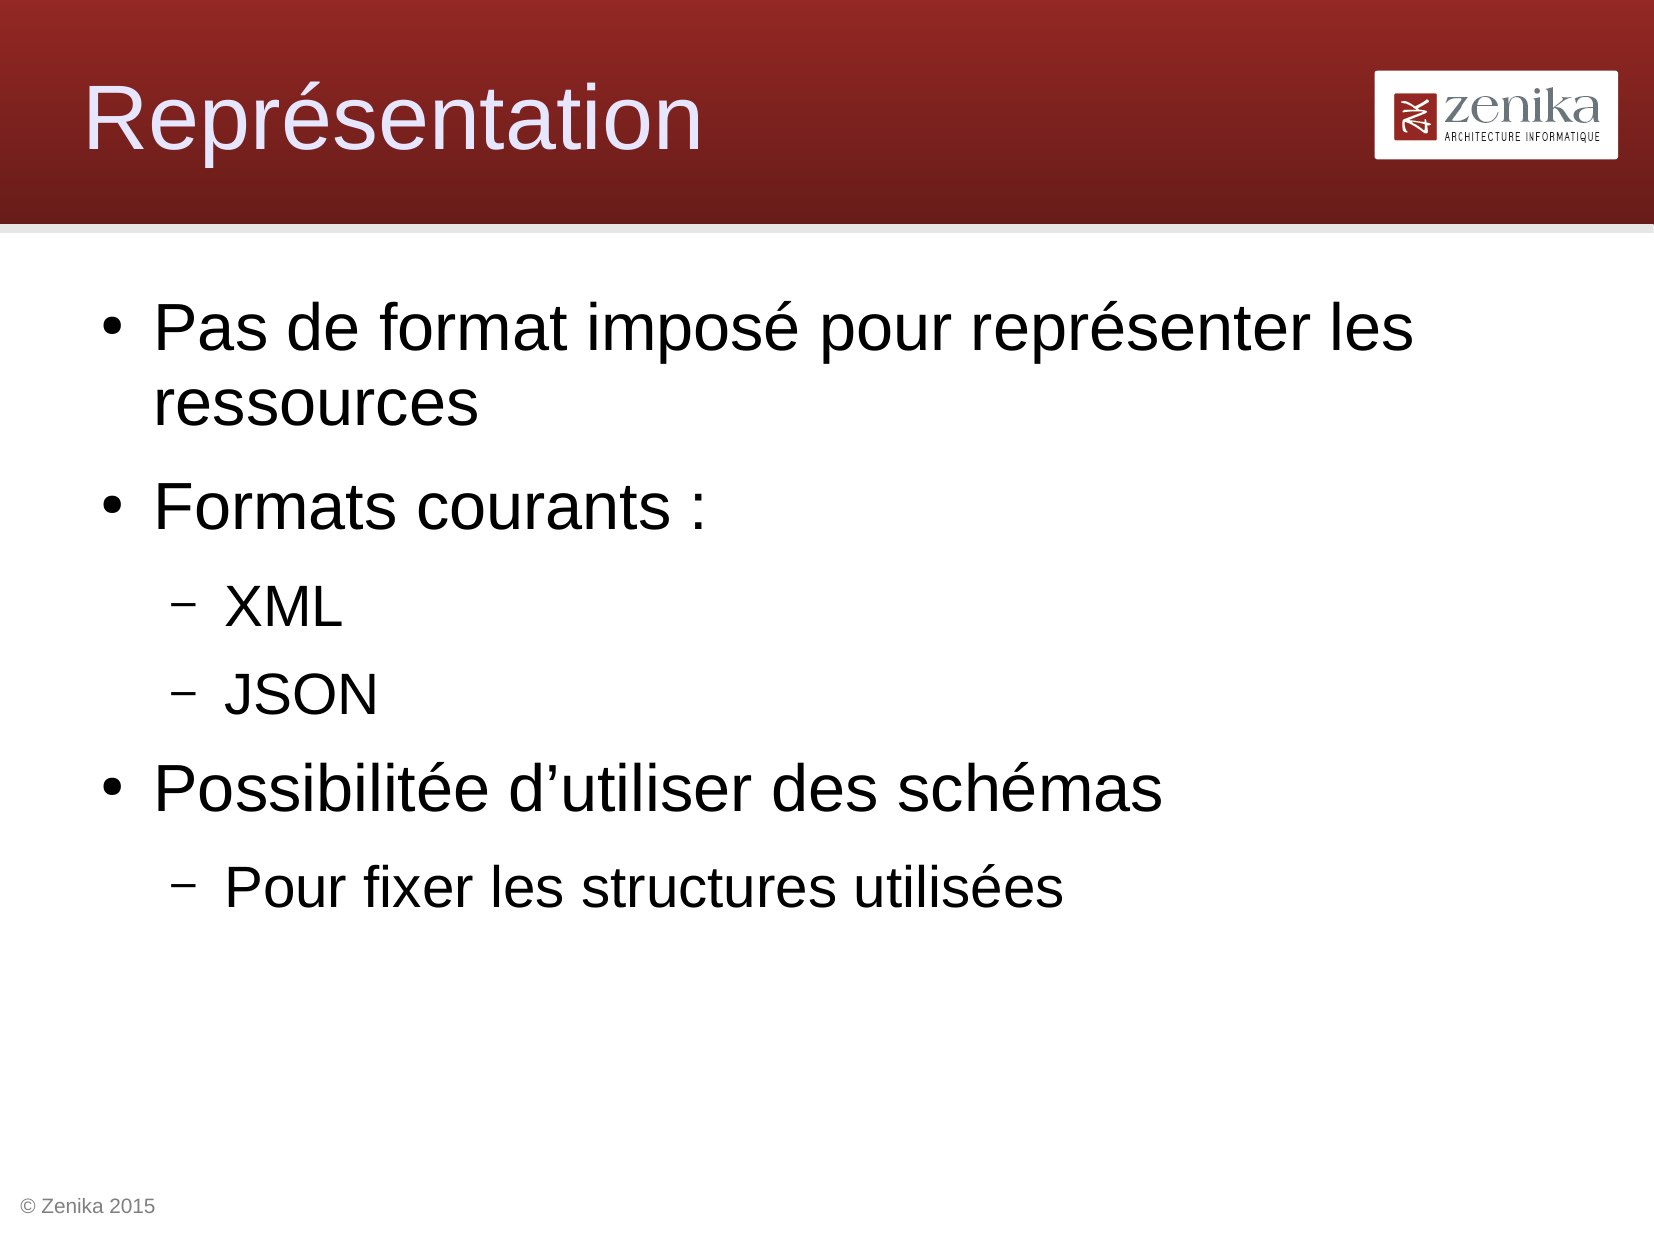

# Représentation
Pas de format imposé pour représenter les ressources
Formats courants :
XML
JSON
Possibilitée d’utiliser des schémas
Pour fixer les structures utilisées